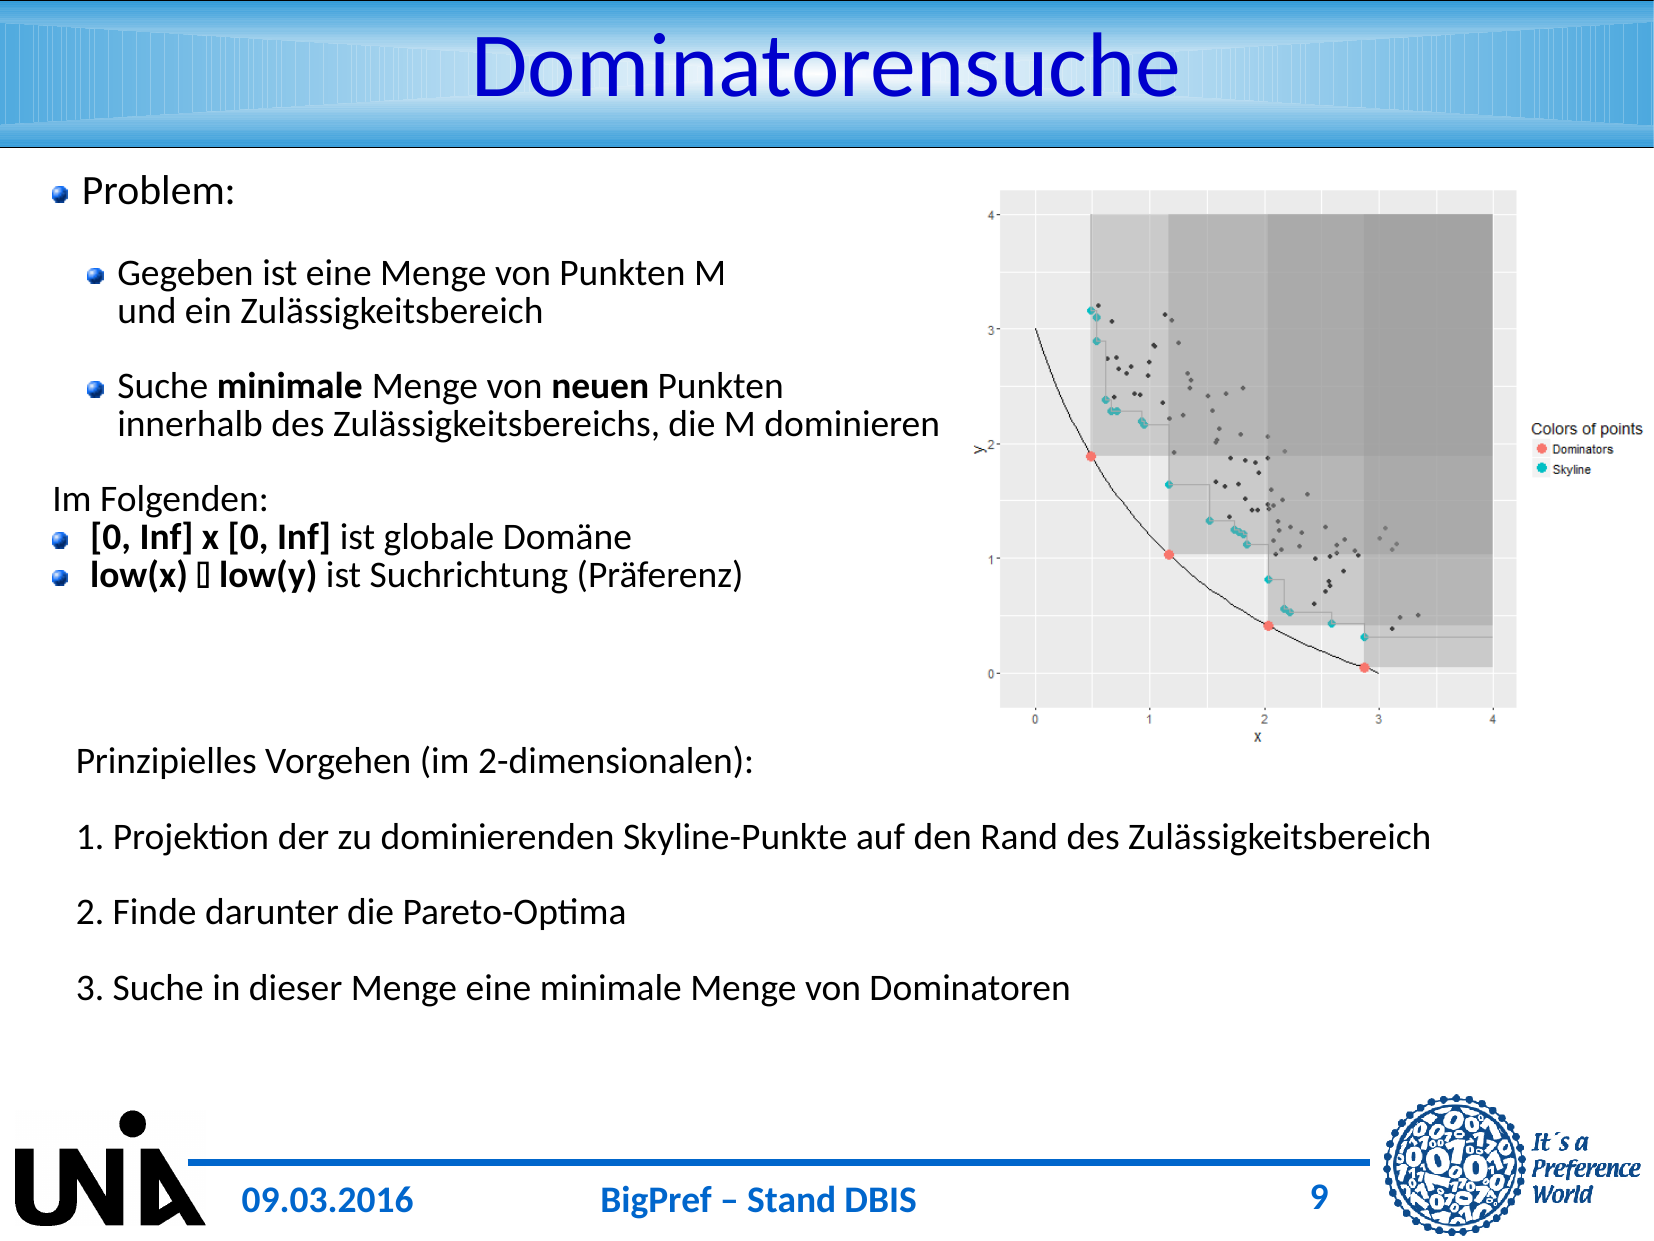

# Dominatorensuche
Problem:
Gegeben ist eine Menge von Punkten M
und ein Zulässigkeitsbereich
Suche minimale Menge von neuen Punkten
innerhalb des Zulässigkeitsbereichs, die M dominieren
Im Folgenden:
 [0, Inf] x [0, Inf] ist globale Domäne
 low(x) U low(y) ist Suchrichtung (Präferenz)
Prinzipielles Vorgehen (im 2-dimensionalen):
 Projektion der zu dominierenden Skyline-Punkte auf den Rand des Zulässigkeitsbereich
2. Finde darunter die Pareto-Optima
3. Suche in dieser Menge eine minimale Menge von Dominatoren